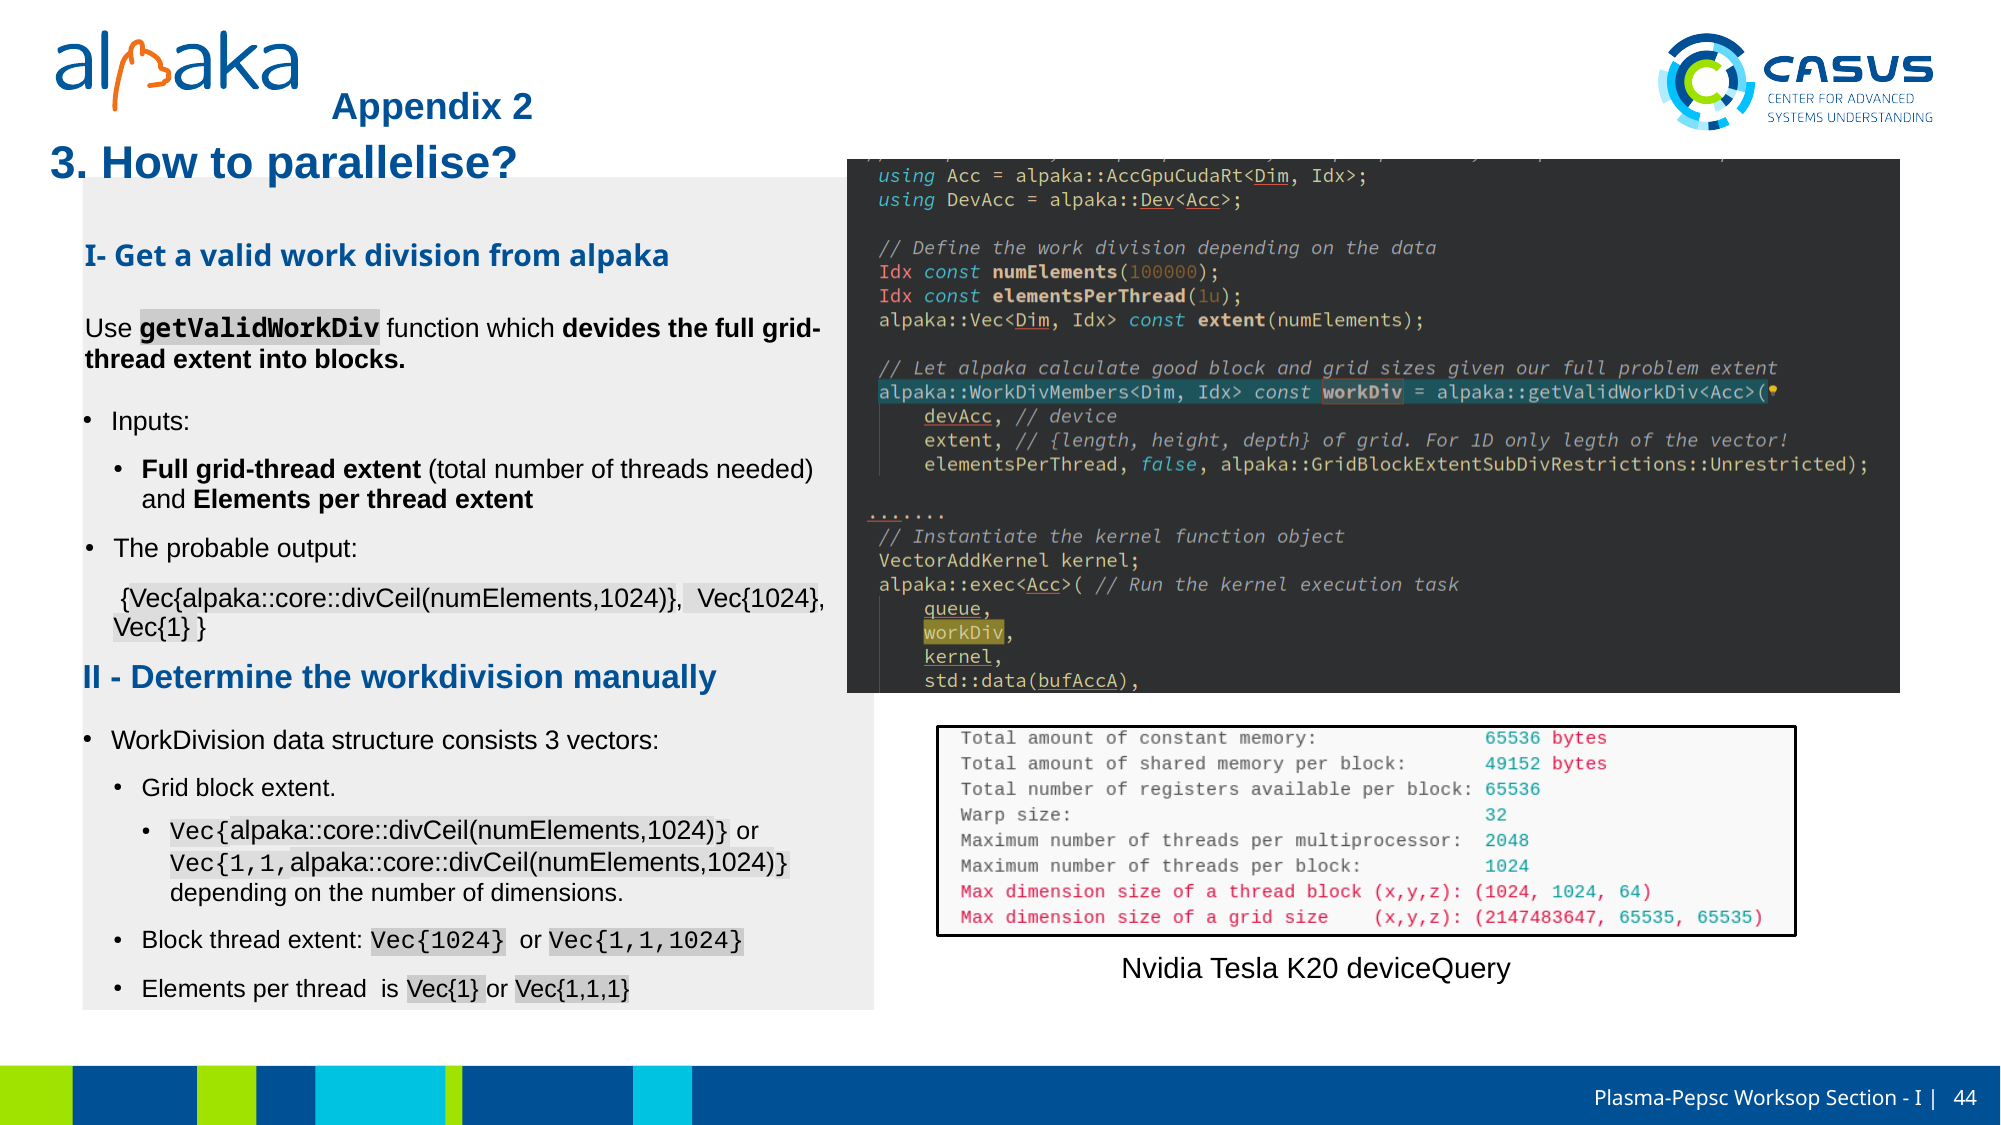

Appendix 2
3. How to parallelise?
# I- Get a valid work division from alpaka
Use getValidWorkDiv function which devides the full grid-thread extent into blocks.
Inputs:
Full grid-thread extent (total number of threads needed) and Elements per thread extent
The probable output:
 {Vec{alpaka::core::divCeil(numElements,1024)}, Vec{1024}, Vec{1} }
II - Determine the workdivision manually
WorkDivision data structure consists 3 vectors:
Grid block extent.
Vec{alpaka::core::divCeil(numElements,1024)} or Vec{1,1,alpaka::core::divCeil(numElements,1024)} depending on the number of dimensions.
Block thread extent: Vec{1024} or Vec{1,1,1024}
Elements per thread is Vec{1} or Vec{1,1,1}
Nvidia Tesla K20 deviceQuery
Plasma-Pepsc Worksop Section - I
44